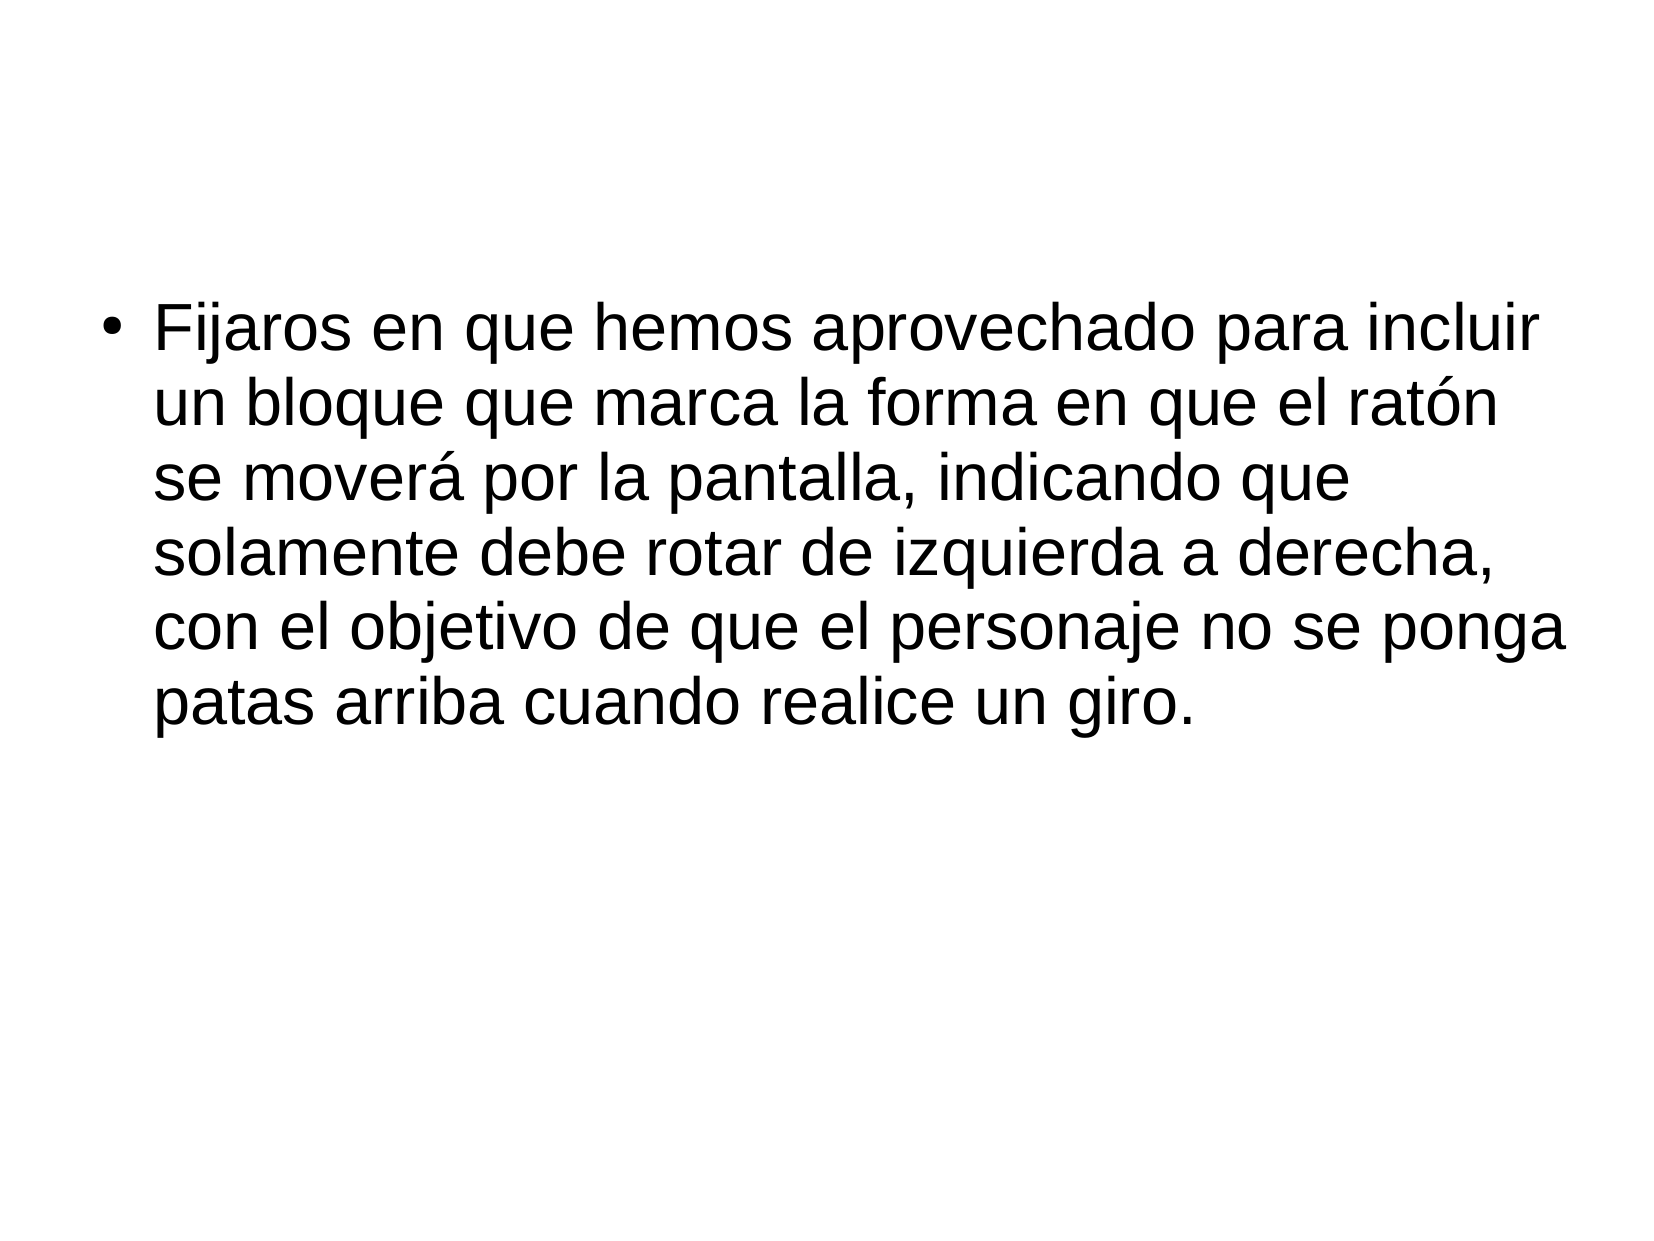

# Fijaros en que hemos aprovechado para incluir un bloque que marca la forma en que el ratón se moverá por la pantalla, indicando que solamente debe rotar de izquierda a derecha, con el objetivo de que el personaje no se ponga patas arriba cuando realice un giro.